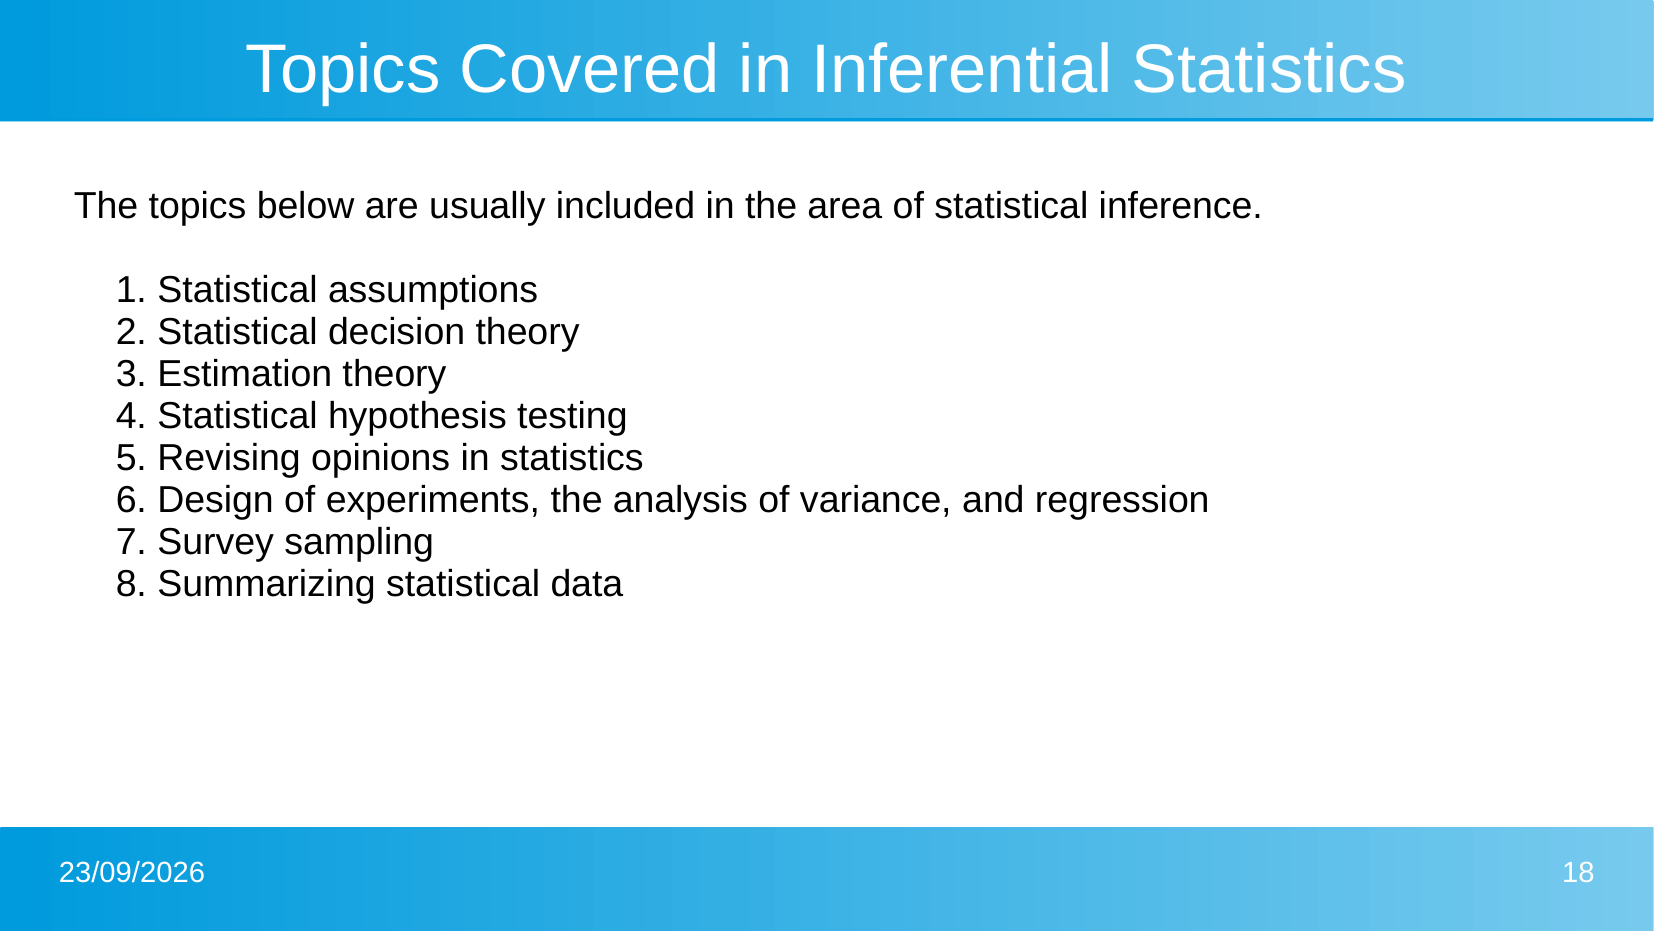

# Topics Covered in Inferential Statistics
The topics below are usually included in the area of statistical inference.
 1. Statistical assumptions
 2. Statistical decision theory
 3. Estimation theory
 4. Statistical hypothesis testing
 5. Revising opinions in statistics
 6. Design of experiments, the analysis of variance, and regression
 7. Survey sampling
 8. Summarizing statistical data
18